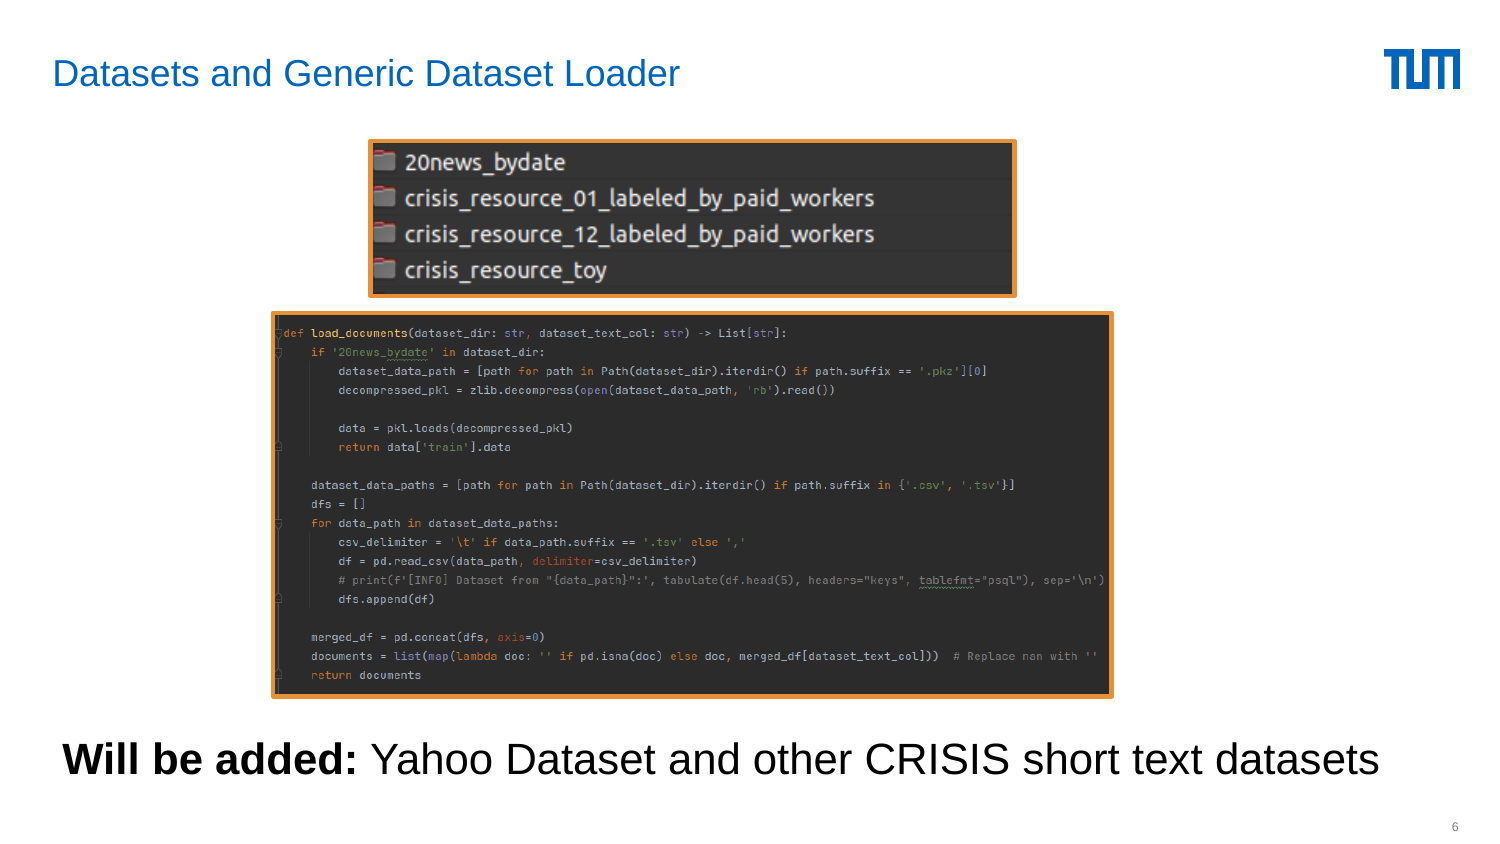

# Datasets and Generic Dataset Loader
Will be added: Yahoo Dataset and other CRISIS short text datasets